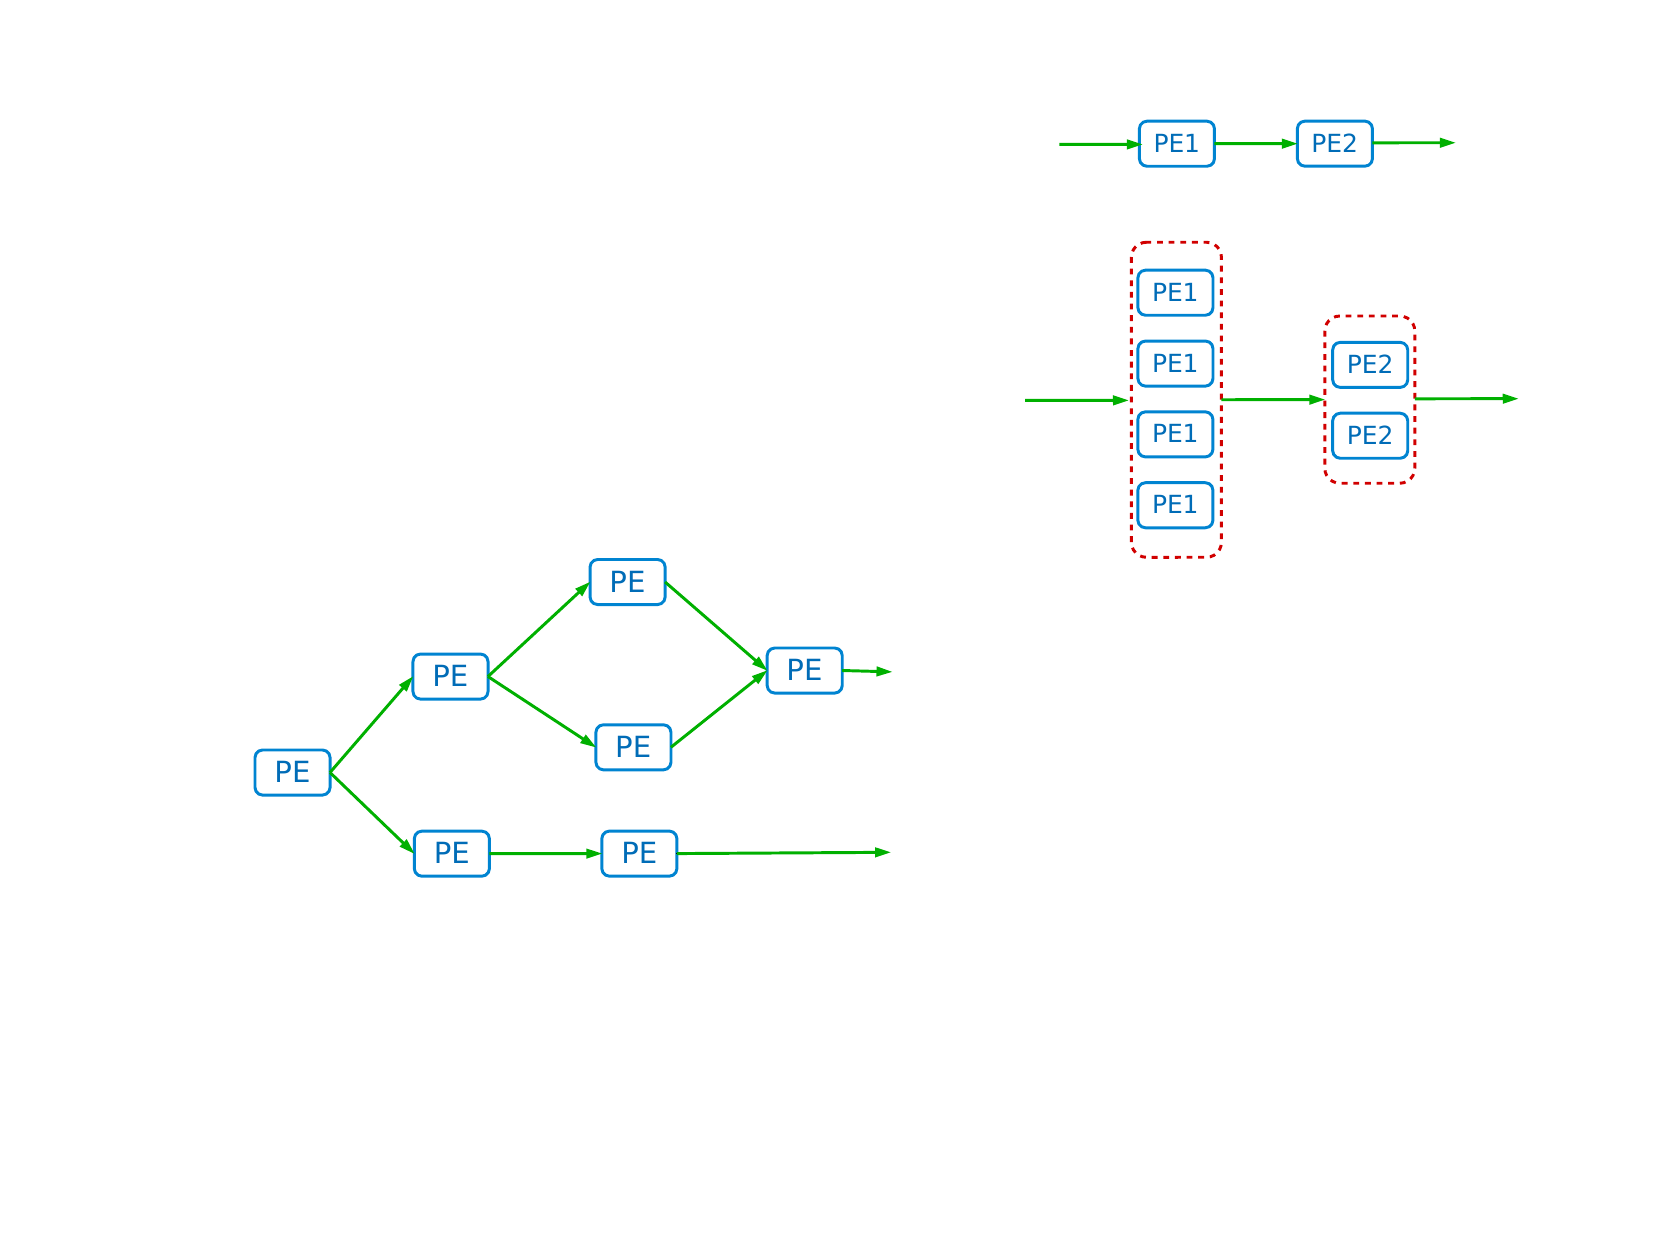

PE2
PE1
PE1
PE1
PE2
PE1
PE2
PE1
PE
PE
PE
PE
PE
PE
PE